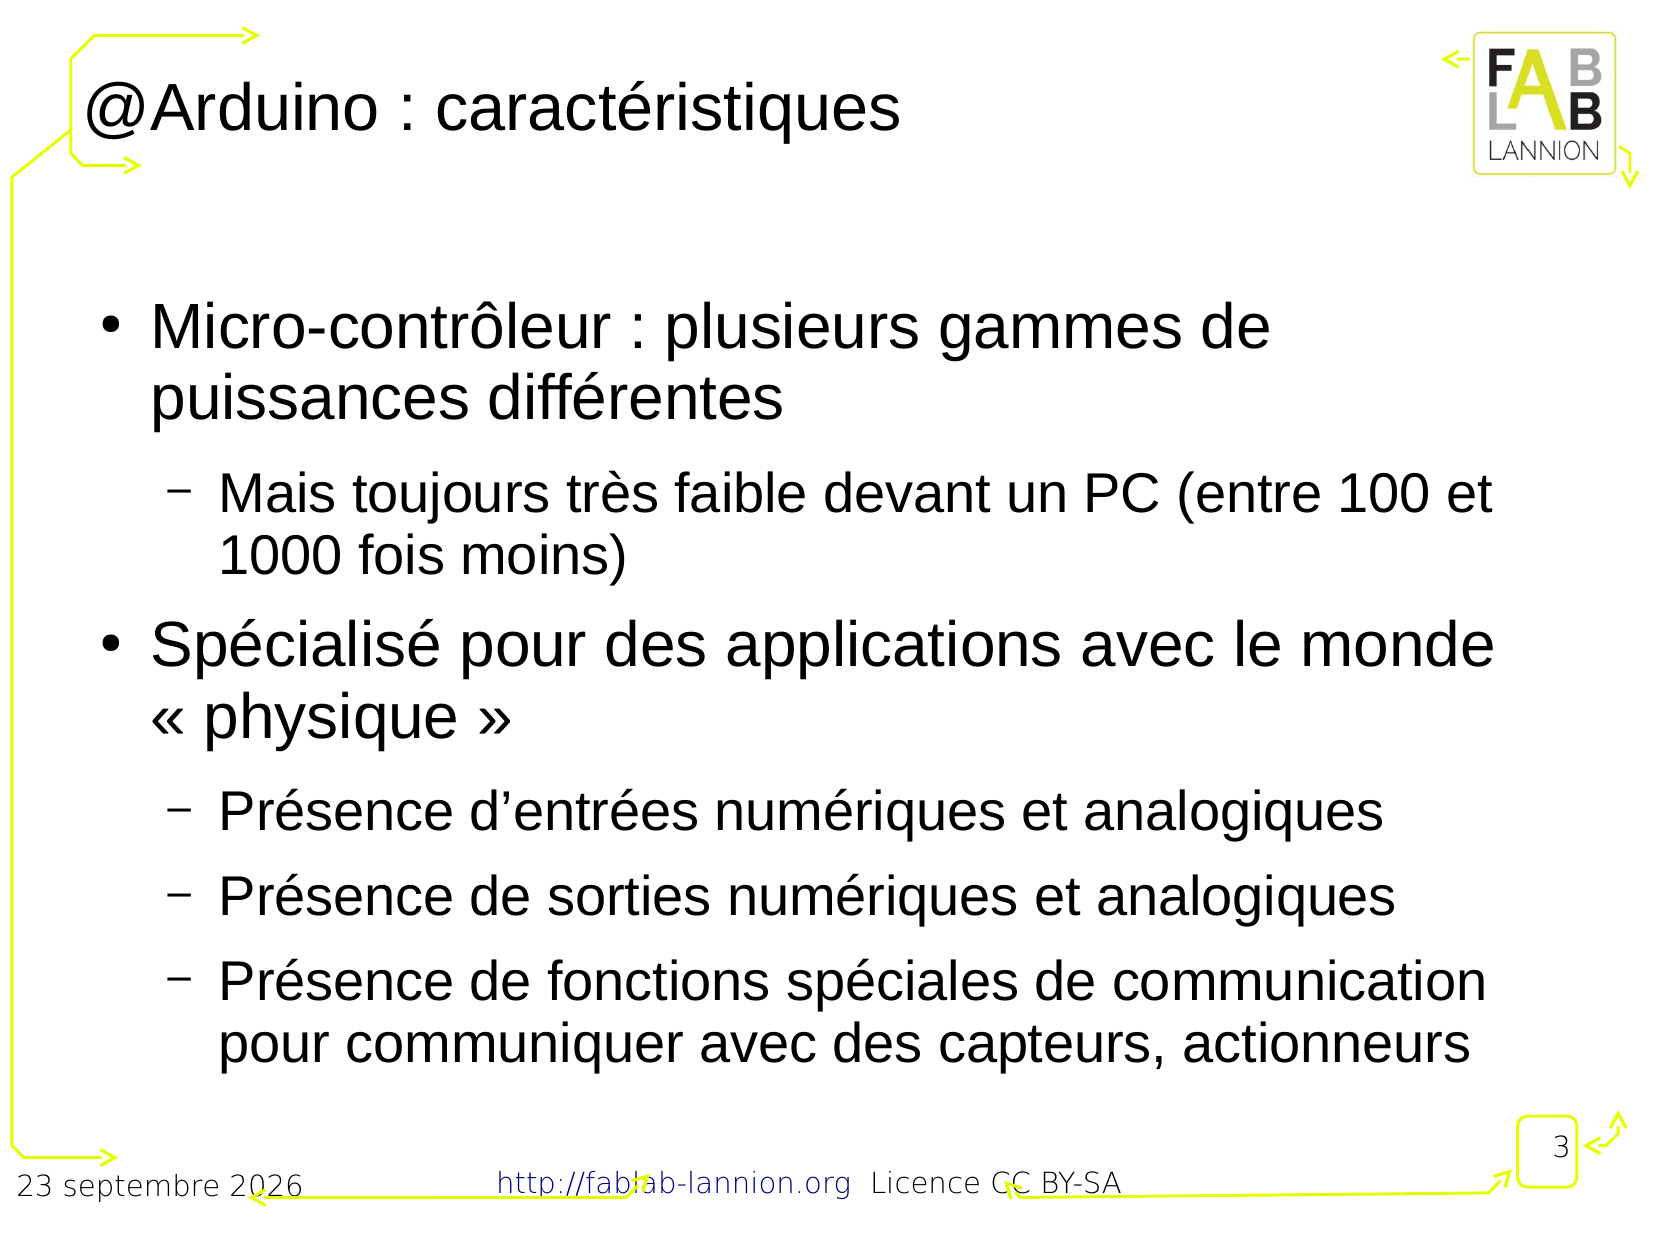

# @Arduino : caractéristiques
Micro-contrôleur : plusieurs gammes de puissances différentes
Mais toujours très faible devant un PC (entre 100 et 1000 fois moins)
Spécialisé pour des applications avec le monde « physique »
Présence d’entrées numériques et analogiques
Présence de sorties numériques et analogiques
Présence de fonctions spéciales de communication pour communiquer avec des capteurs, actionneurs
3